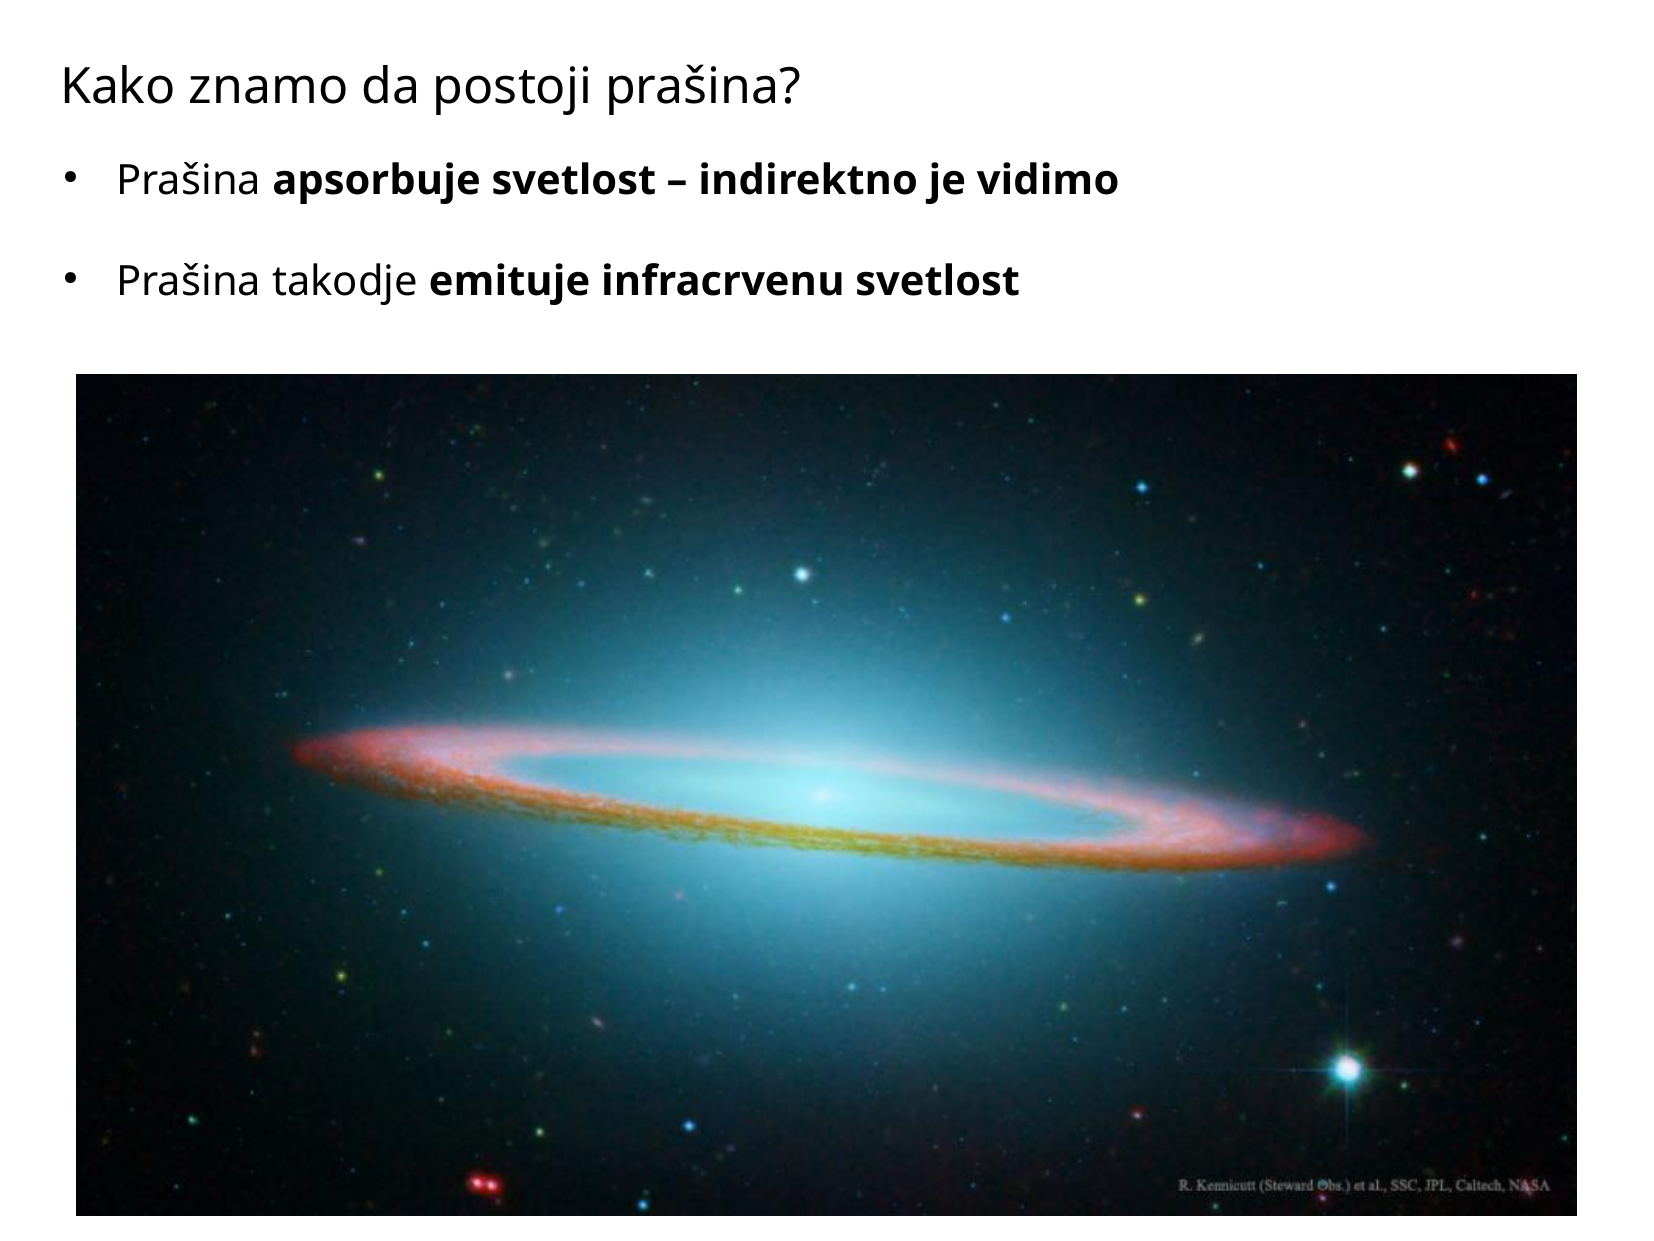

# Kako znamo da postoji prašina?
Prašina apsorbuje svetlost – indirektno je vidimo
Prašina takodje emituje infracrvenu svetlost